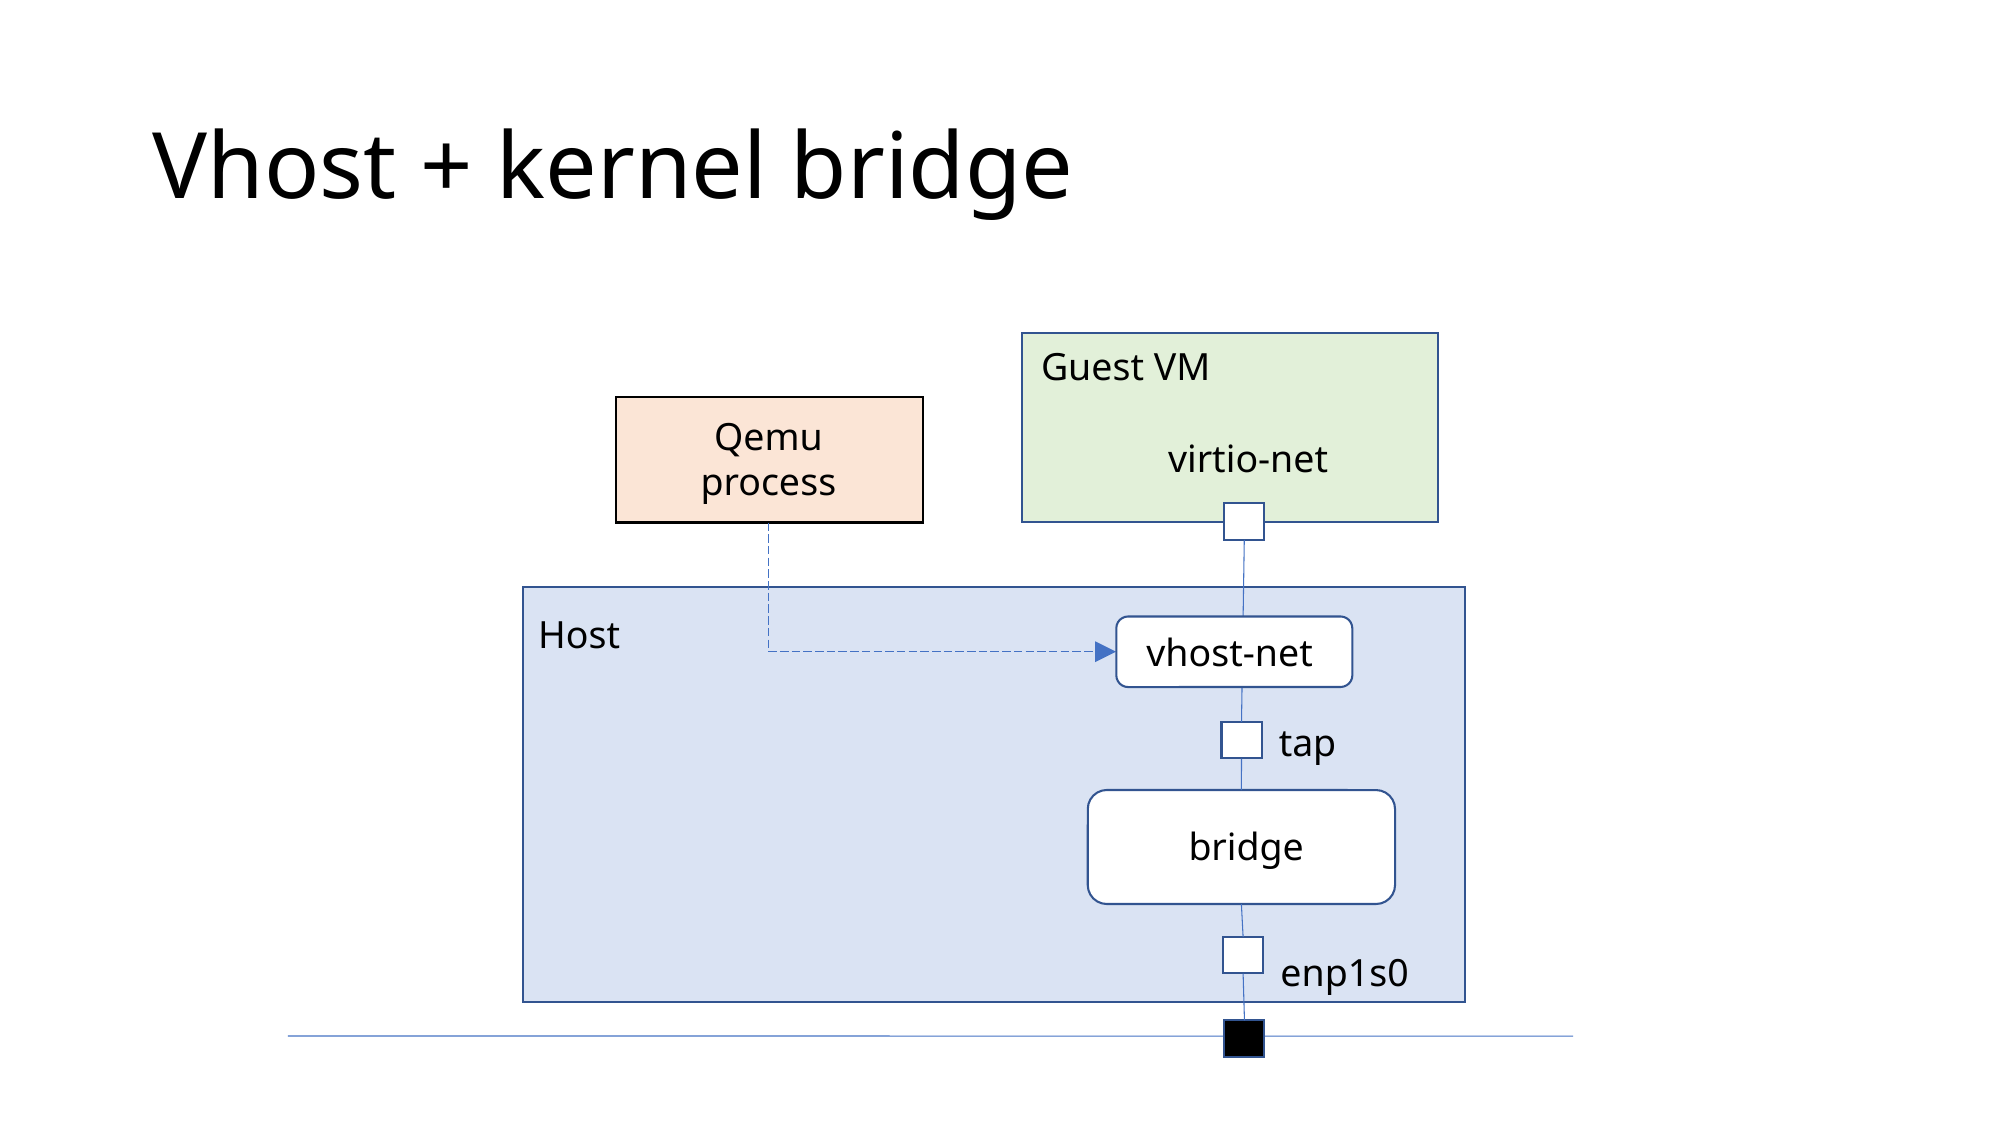

# Vhost + kernel bridge
Guest VM
Qemu
process
virtio-net
Host
vhost-net
tap
bridge
enp1s0